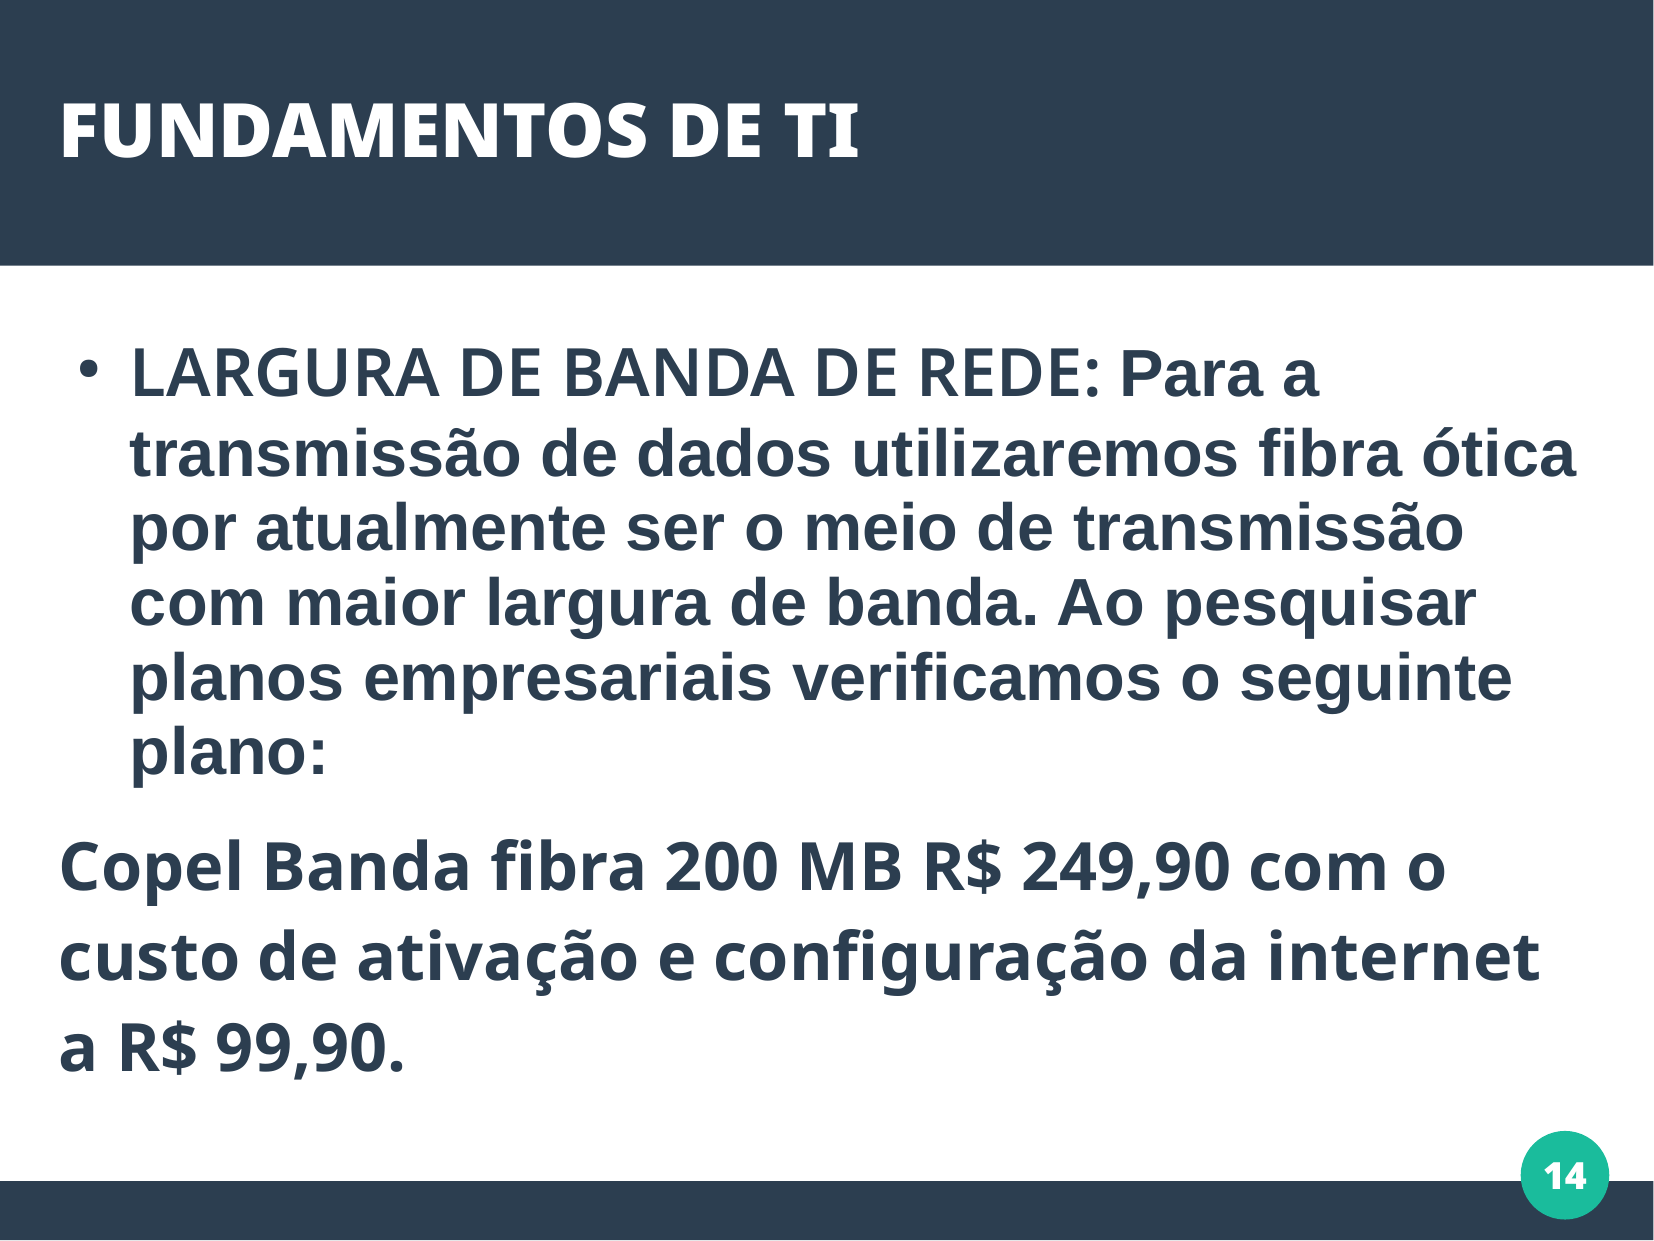

# FUNDAMENTOS DE TI
LARGURA DE BANDA DE REDE: Para a transmissão de dados utilizaremos fibra ótica por atualmente ser o meio de transmissão com maior largura de banda. Ao pesquisar planos empresariais verificamos o seguinte plano:
Copel Banda fibra 200 MB R$ 249,90 com o custo de ativação e configuração da internet a R$ 99,90.
14